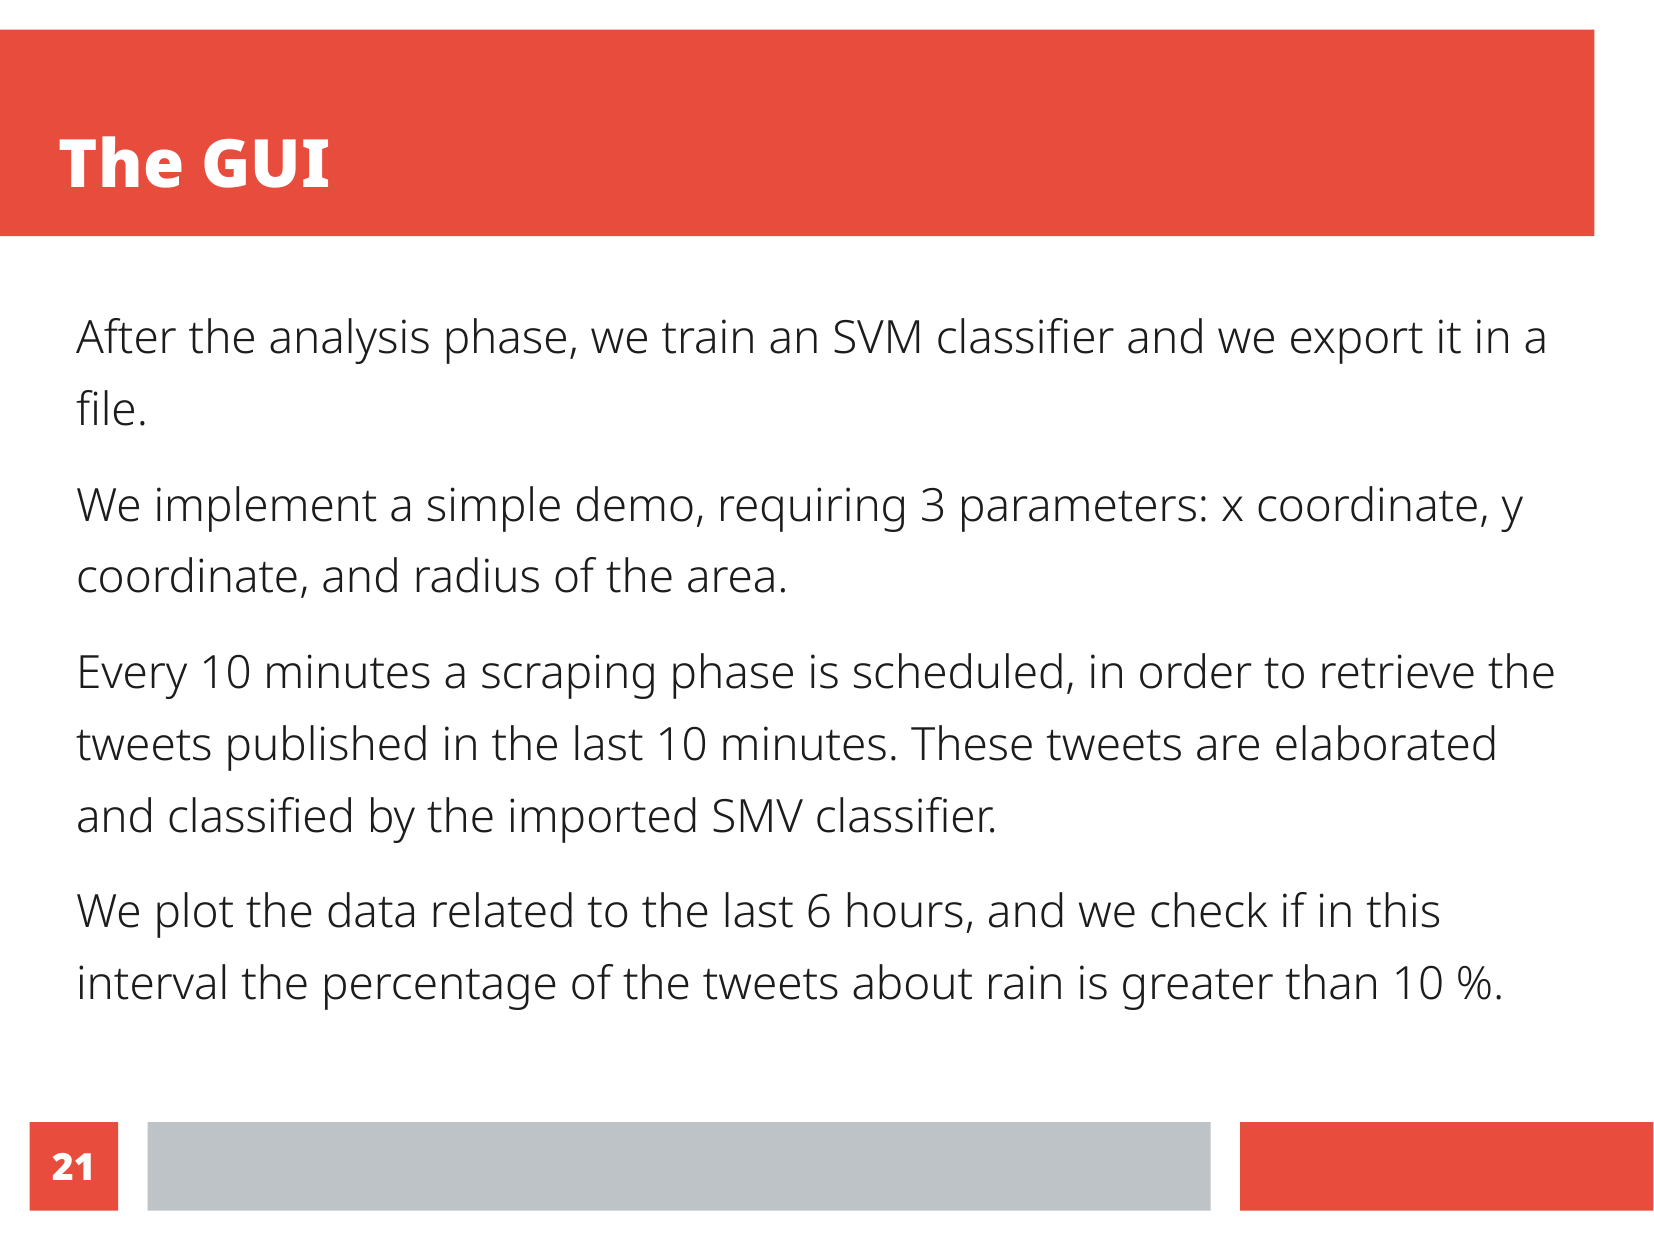

# The GUI
After the analysis phase, we train an SVM classifier and we export it in a file.
We implement a simple demo, requiring 3 parameters: x coordinate, y coordinate, and radius of the area.
Every 10 minutes a scraping phase is scheduled, in order to retrieve the tweets published in the last 10 minutes. These tweets are elaborated and classified by the imported SMV classifier.
We plot the data related to the last 6 hours, and we check if in this interval the percentage of the tweets about rain is greater than 10 %.
21